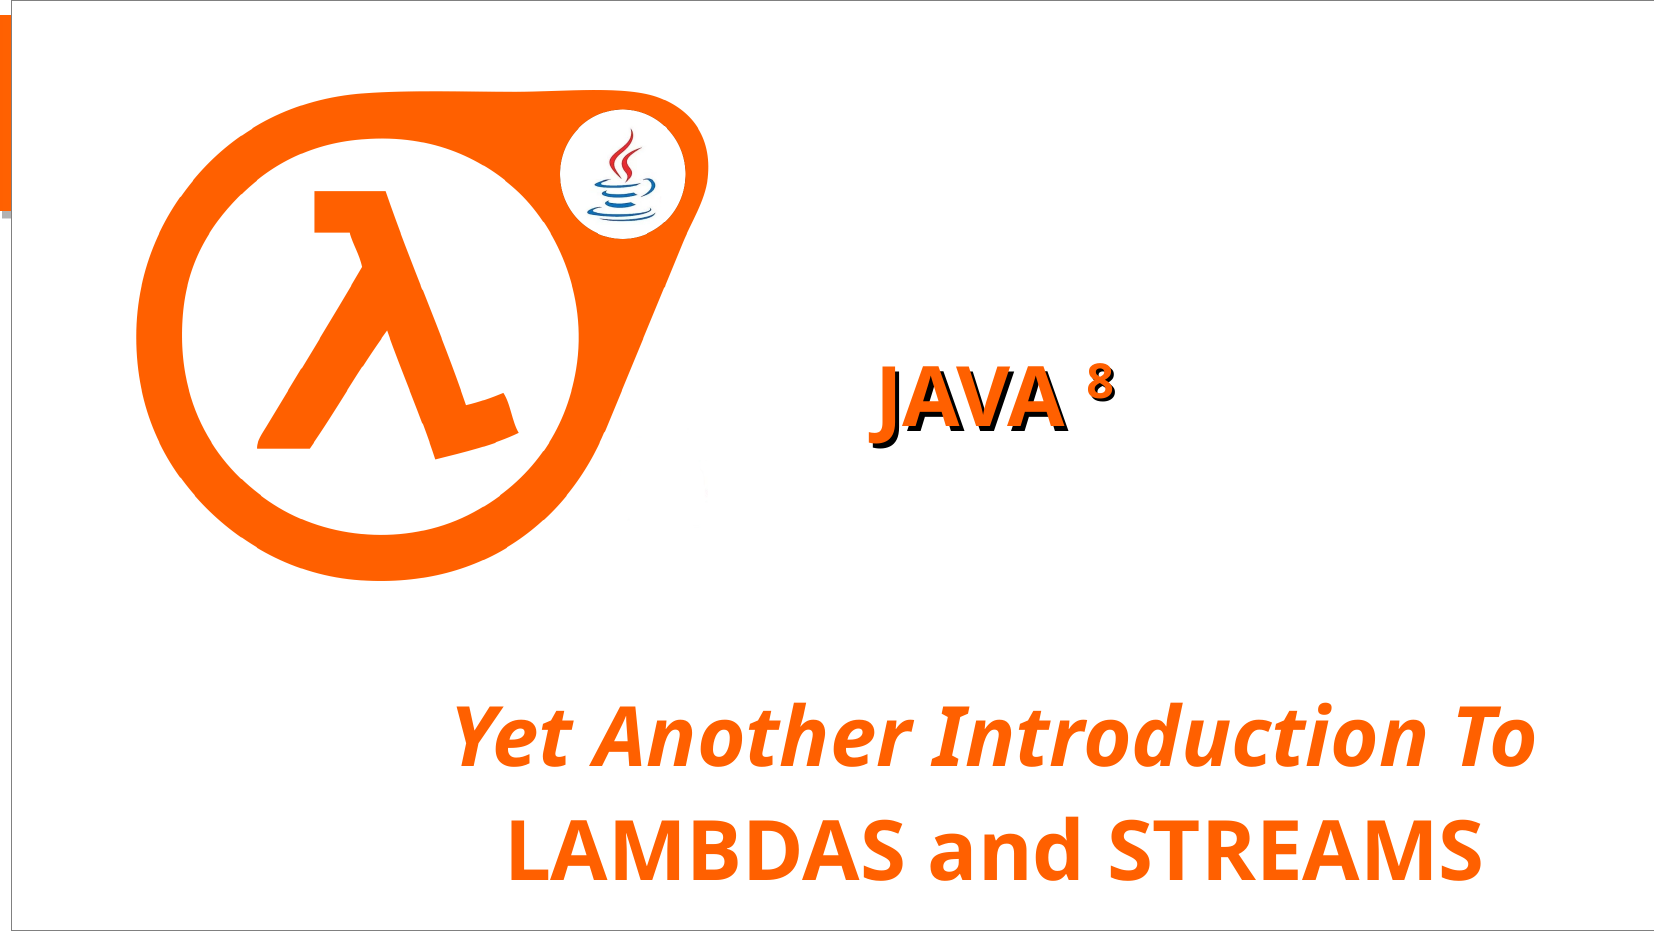

#
JAVA 8
Yet Another Introduction To
LAMBDAS and STREAMS